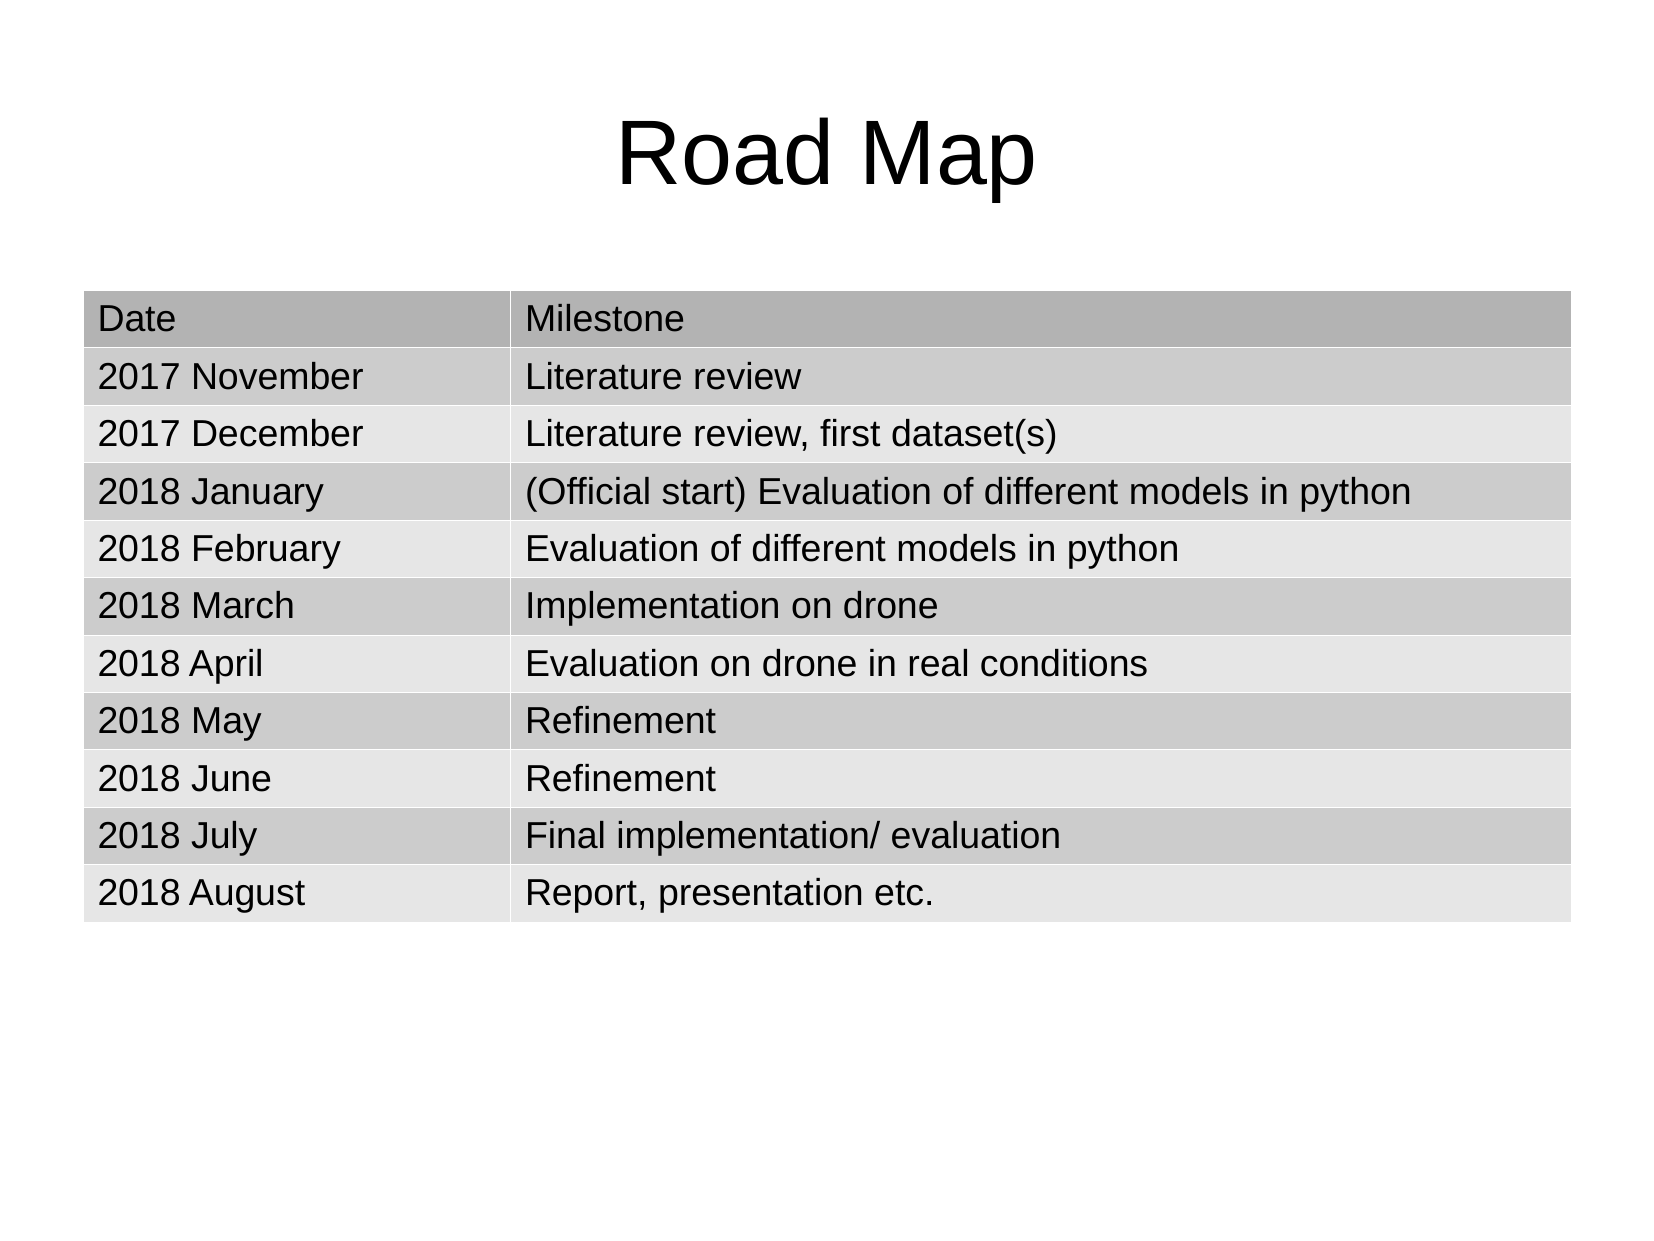

# Road Map
| Date | Milestone |
| --- | --- |
| 2017 November | Literature review |
| 2017 December | Literature review, first dataset(s) |
| 2018 January | (Official start) Evaluation of different models in python |
| 2018 February | Evaluation of different models in python |
| 2018 March | Implementation on drone |
| 2018 April | Evaluation on drone in real conditions |
| 2018 May | Refinement |
| 2018 June | Refinement |
| 2018 July | Final implementation/ evaluation |
| 2018 August | Report, presentation etc. |